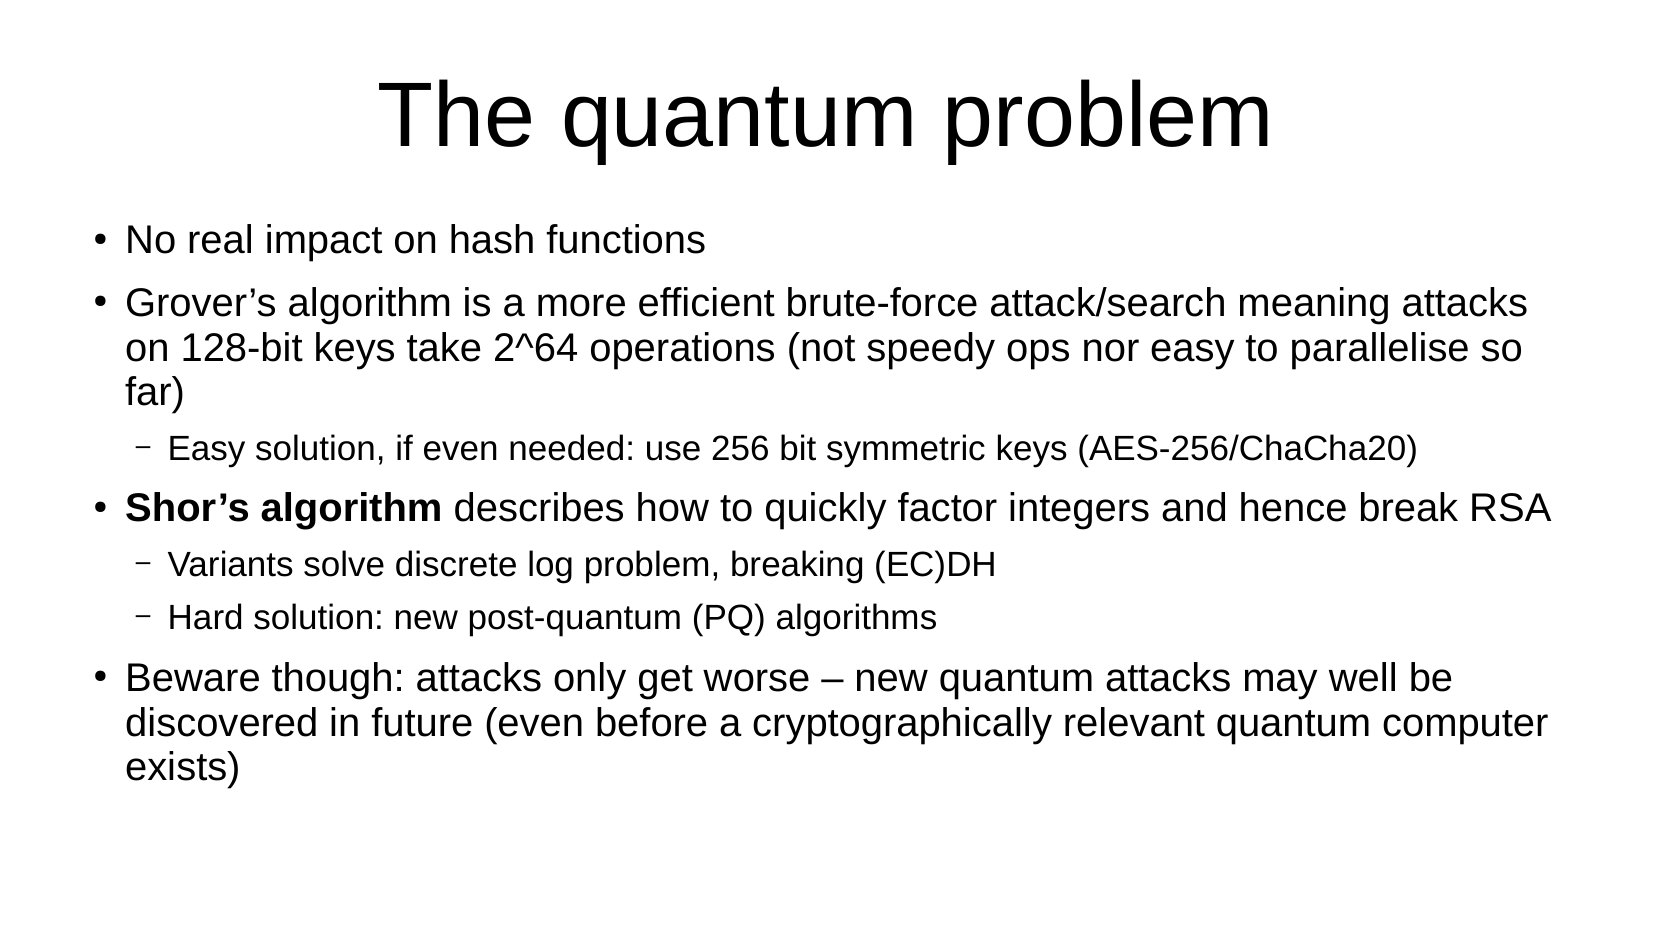

# The quantum problem
No real impact on hash functions
Grover’s algorithm is a more efficient brute-force attack/search meaning attacks on 128-bit keys take 2^64 operations (not speedy ops nor easy to parallelise so far)
Easy solution, if even needed: use 256 bit symmetric keys (AES-256/ChaCha20)
Shor’s algorithm describes how to quickly factor integers and hence break RSA
Variants solve discrete log problem, breaking (EC)DH
Hard solution: new post-quantum (PQ) algorithms
Beware though: attacks only get worse – new quantum attacks may well be discovered in future (even before a cryptographically relevant quantum computer exists)